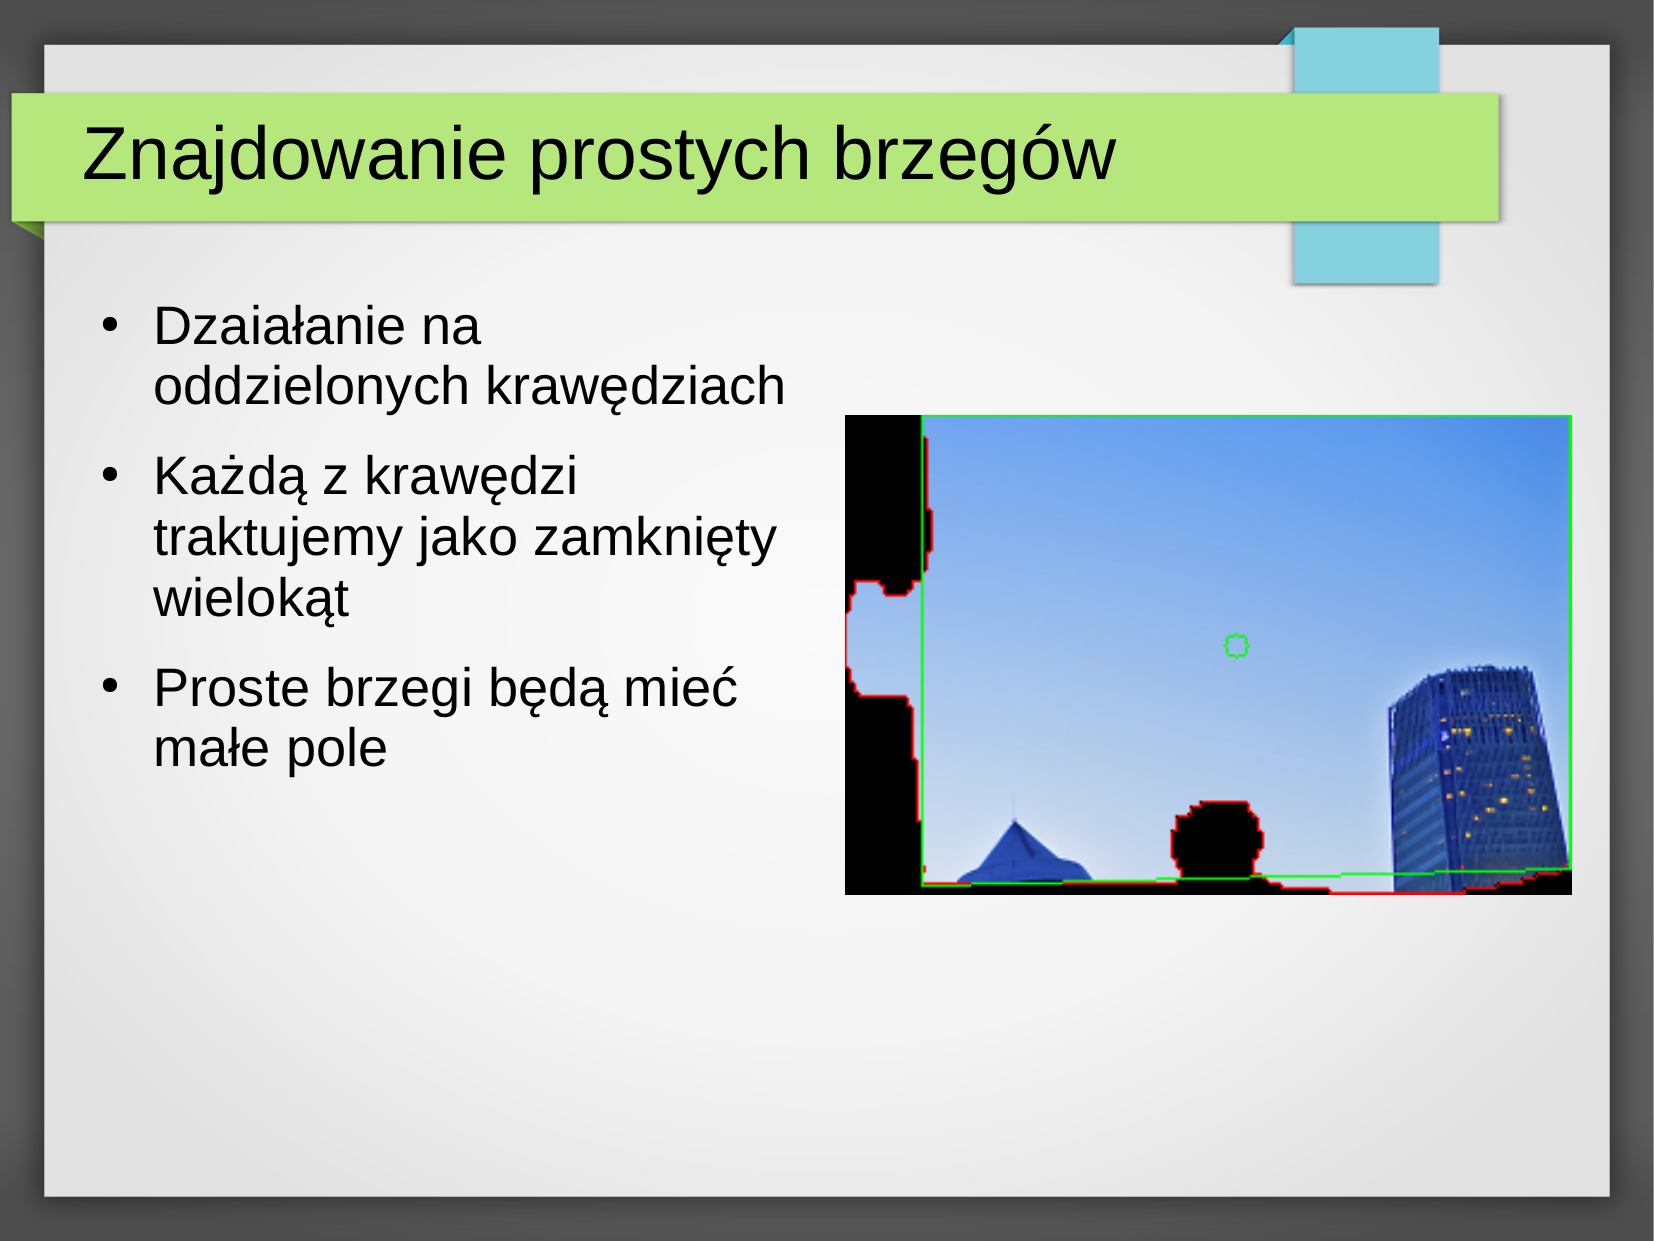

# Znajdowanie prostych brzegów
Dzaiałanie na oddzielonych krawędziach
Każdą z krawędzi traktujemy jako zamknięty wielokąt
Proste brzegi będą mieć małe pole